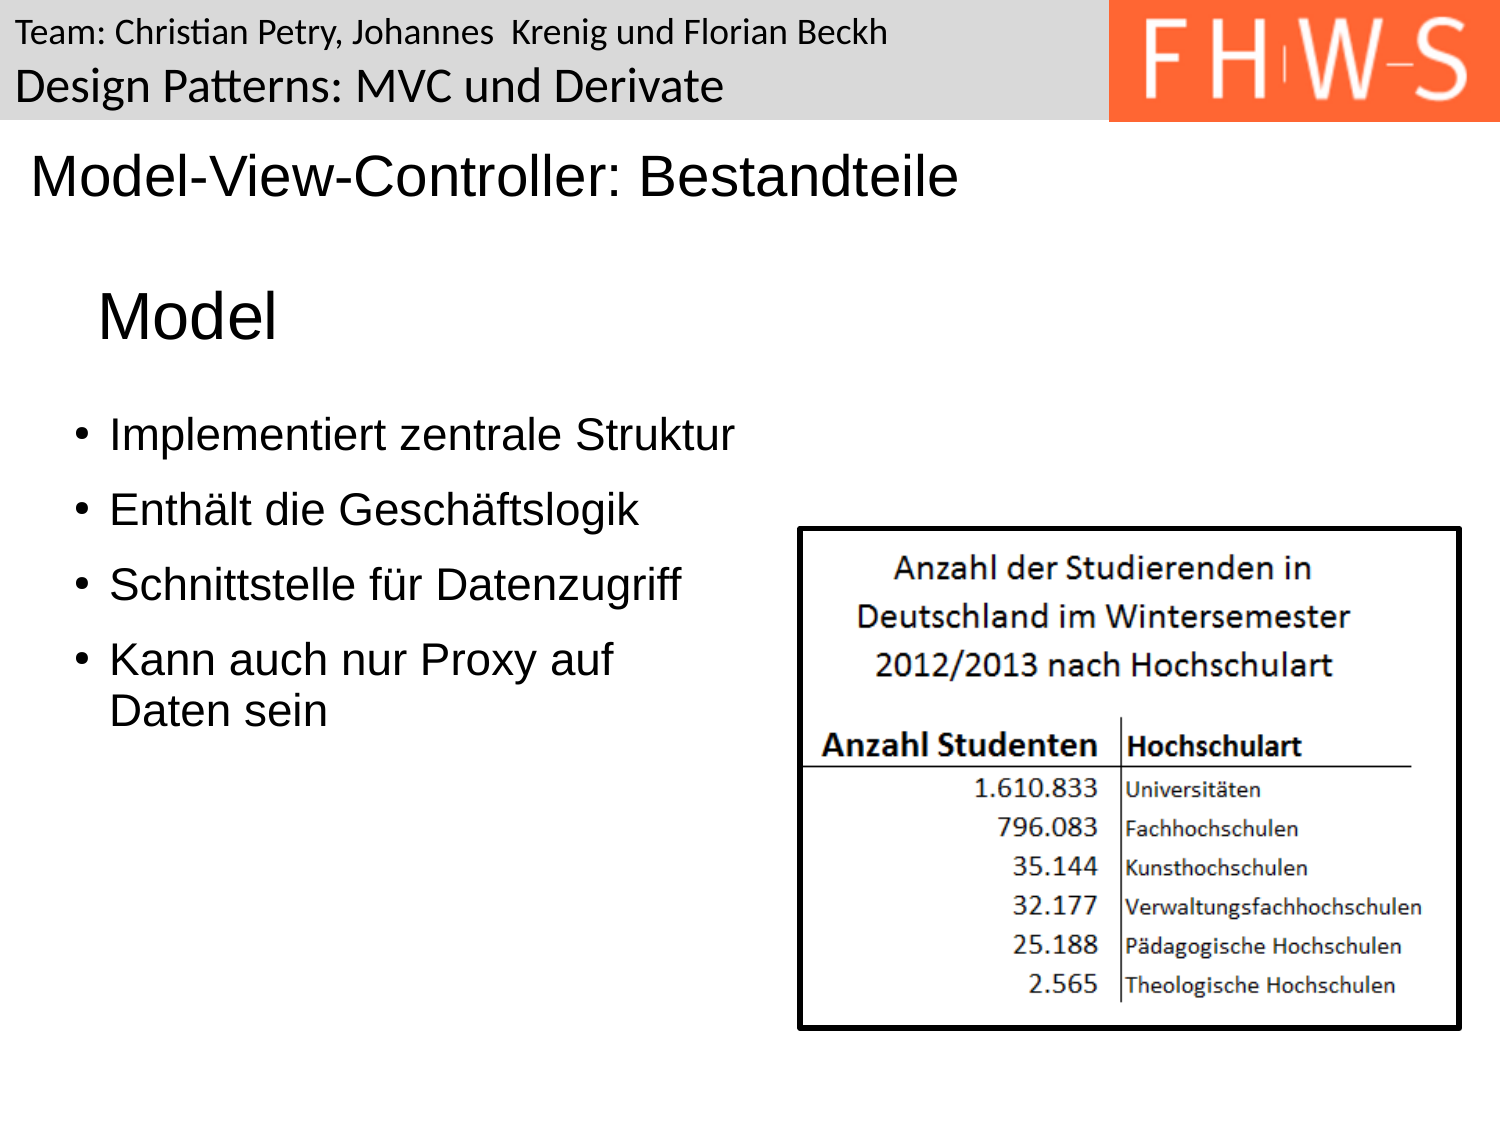

Model-View-Controller: Bestandteile
Model
Implementiert zentrale Struktur
Enthält die Geschäftslogik
Schnittstelle für Datenzugriff
Kann auch nur Proxy auf Daten sein